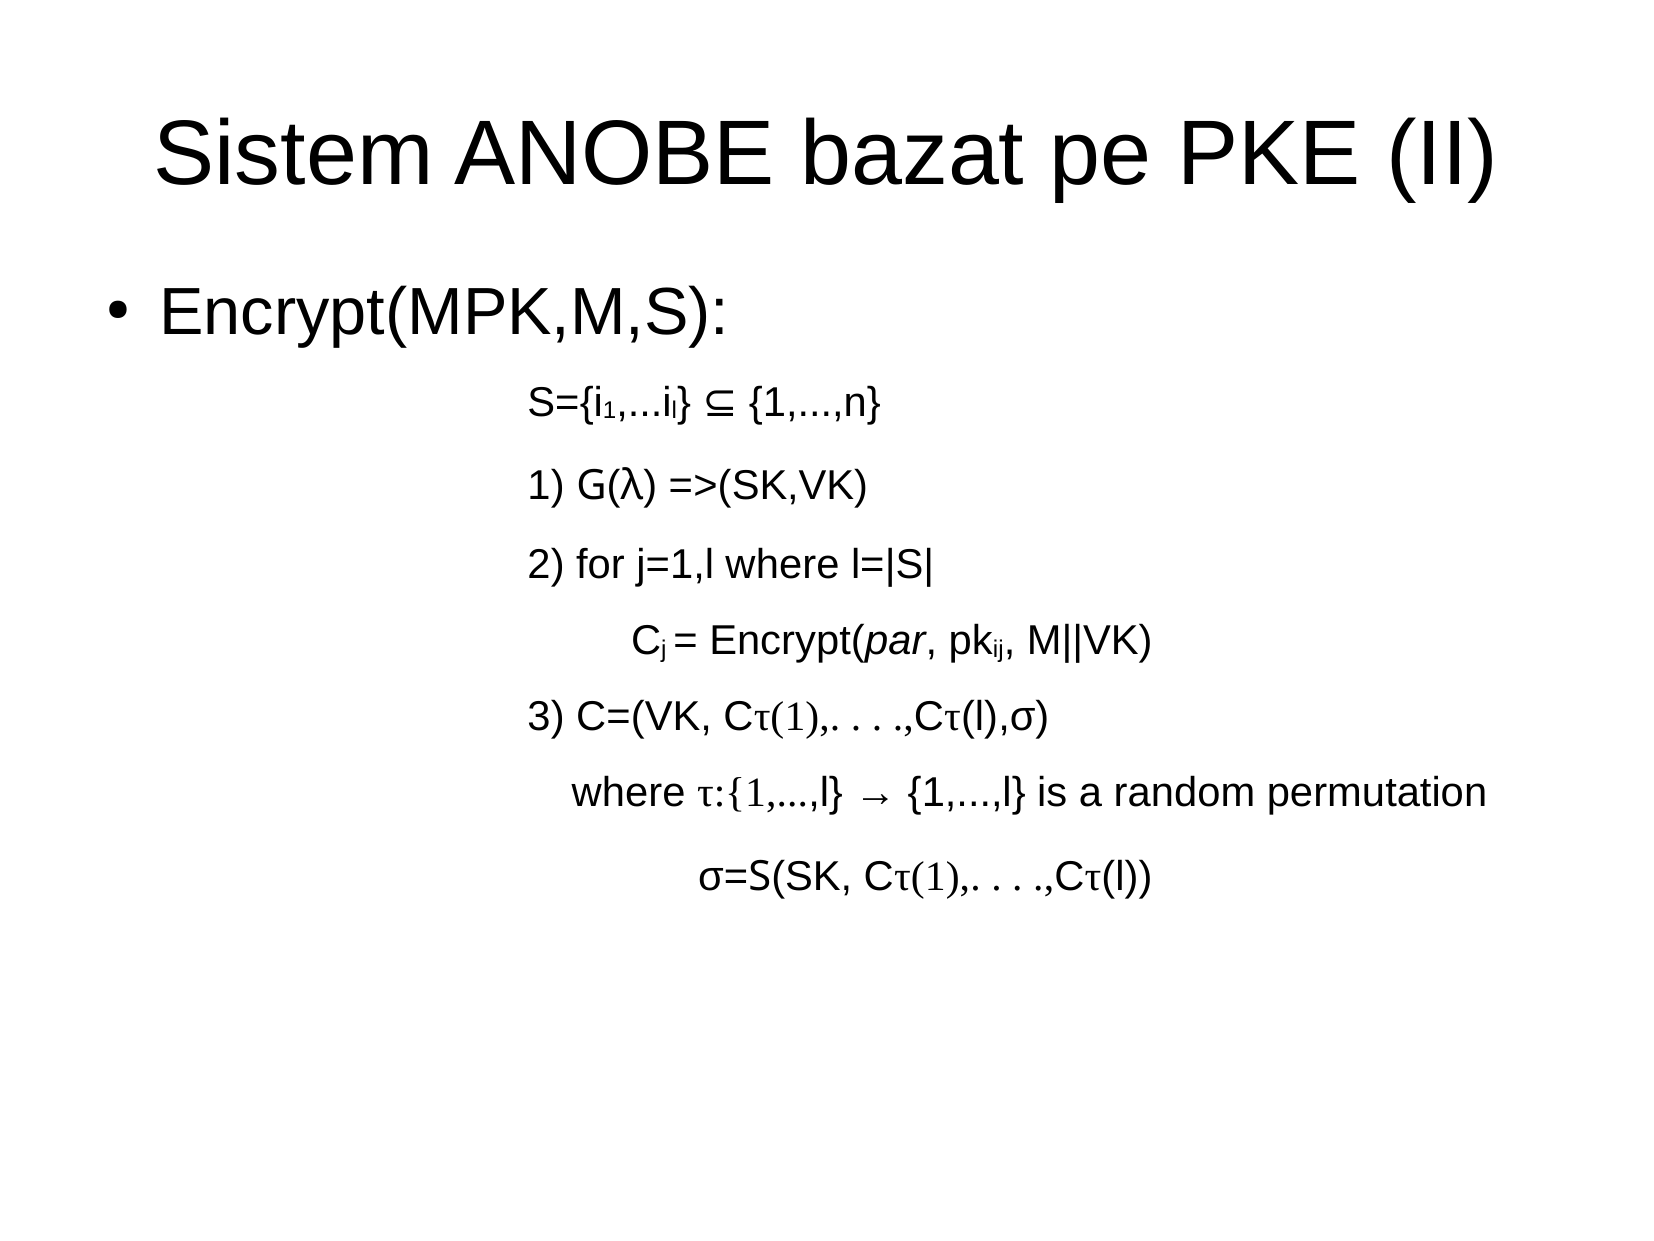

# Sistem ANOBE bazat pe PKE (II)
Encrypt(MPK,M,S):
 S={i1,...il} ⊆ {1,...,n}
 1) G(λ) =>(SK,VK)
 2) for j=1,l where l=|S|
 Cj = Encrypt(par, pkij, M||VK)
 3) C=(VK, Cτ(1),. . . .,Cτ(l),σ)
 where τ:{1,...,l} → {1,...,l} is a random permutation
 σ=S(SK, Cτ(1),. . . .,Cτ(l))